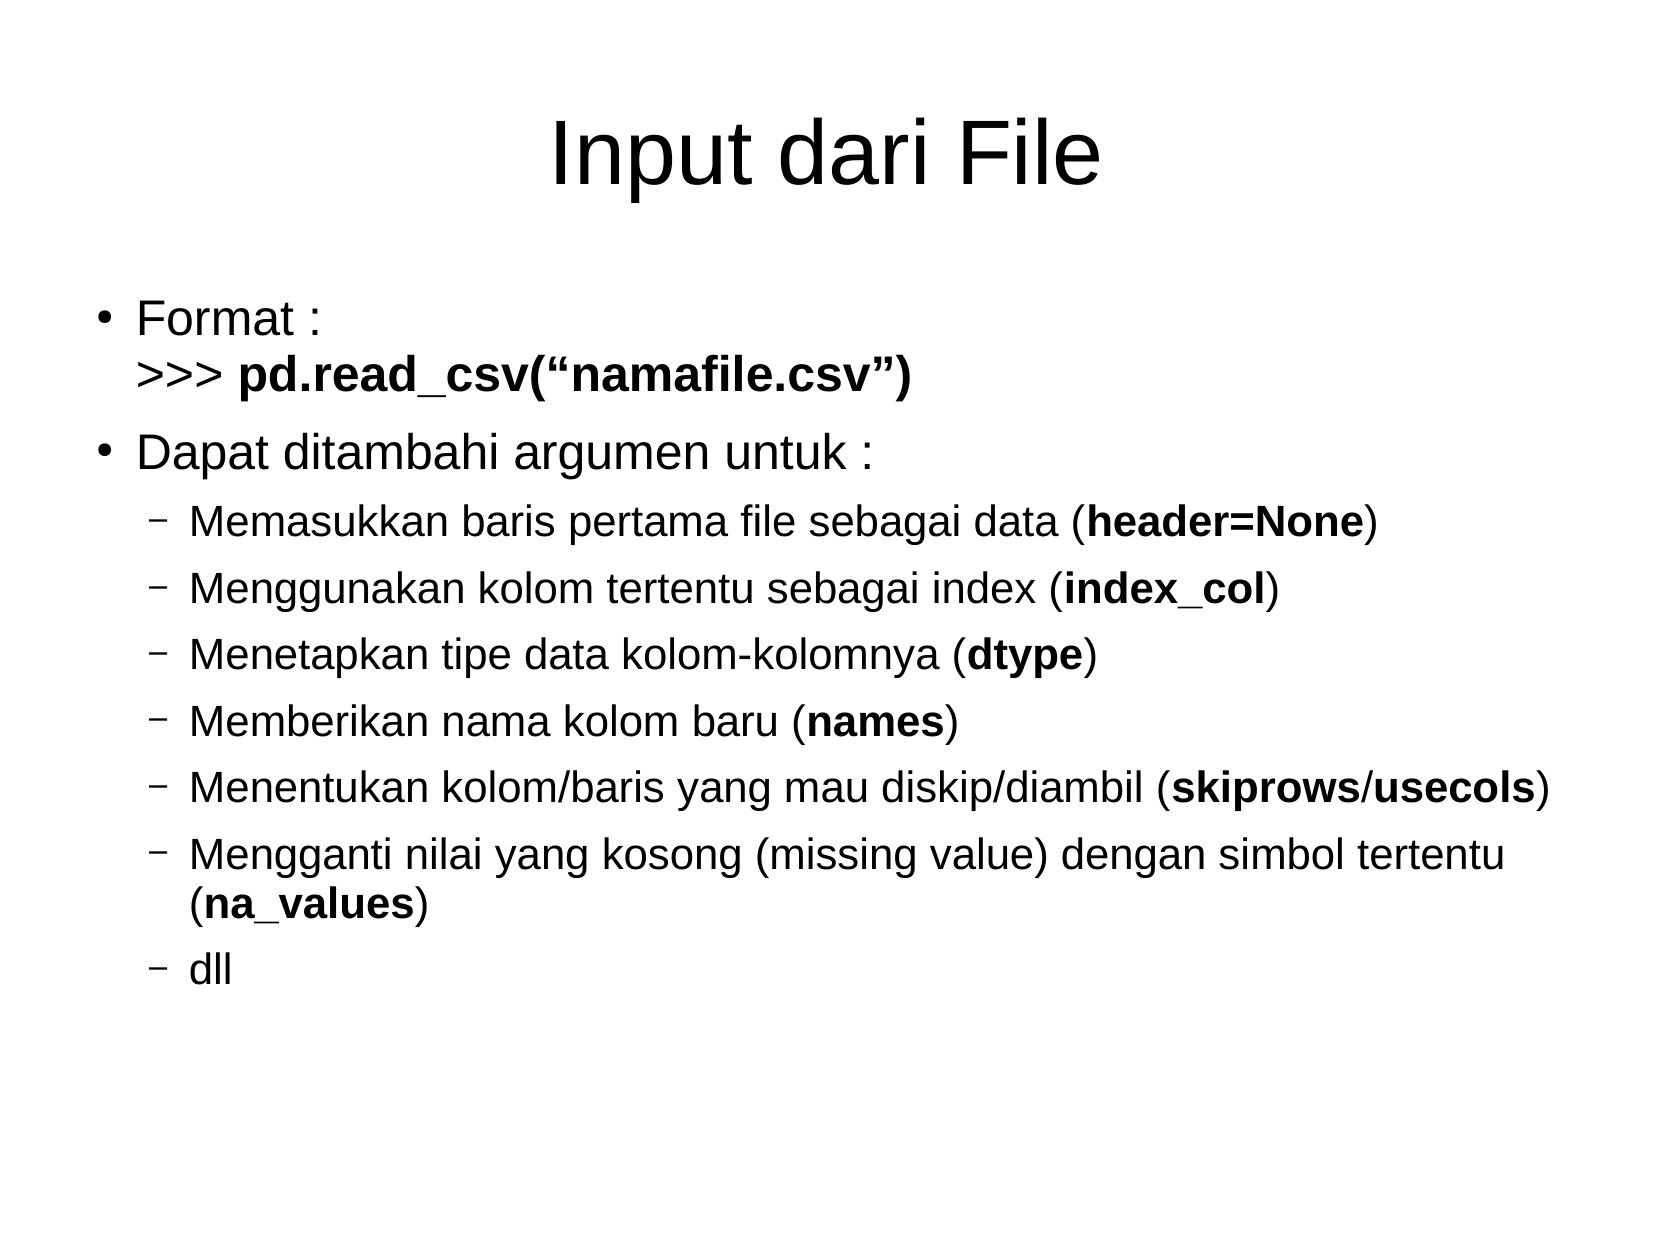

# Input dari File
Format :
>>> pd.read_csv(“namafile.csv”)
Dapat ditambahi argumen untuk :
Memasukkan baris pertama file sebagai data (header=None)
Menggunakan kolom tertentu sebagai index (index_col)
Menetapkan tipe data kolom-kolomnya (dtype)
Memberikan nama kolom baru (names)
Menentukan kolom/baris yang mau diskip/diambil (skiprows/usecols)
Mengganti nilai yang kosong (missing value) dengan simbol tertentu (na_values)
dll